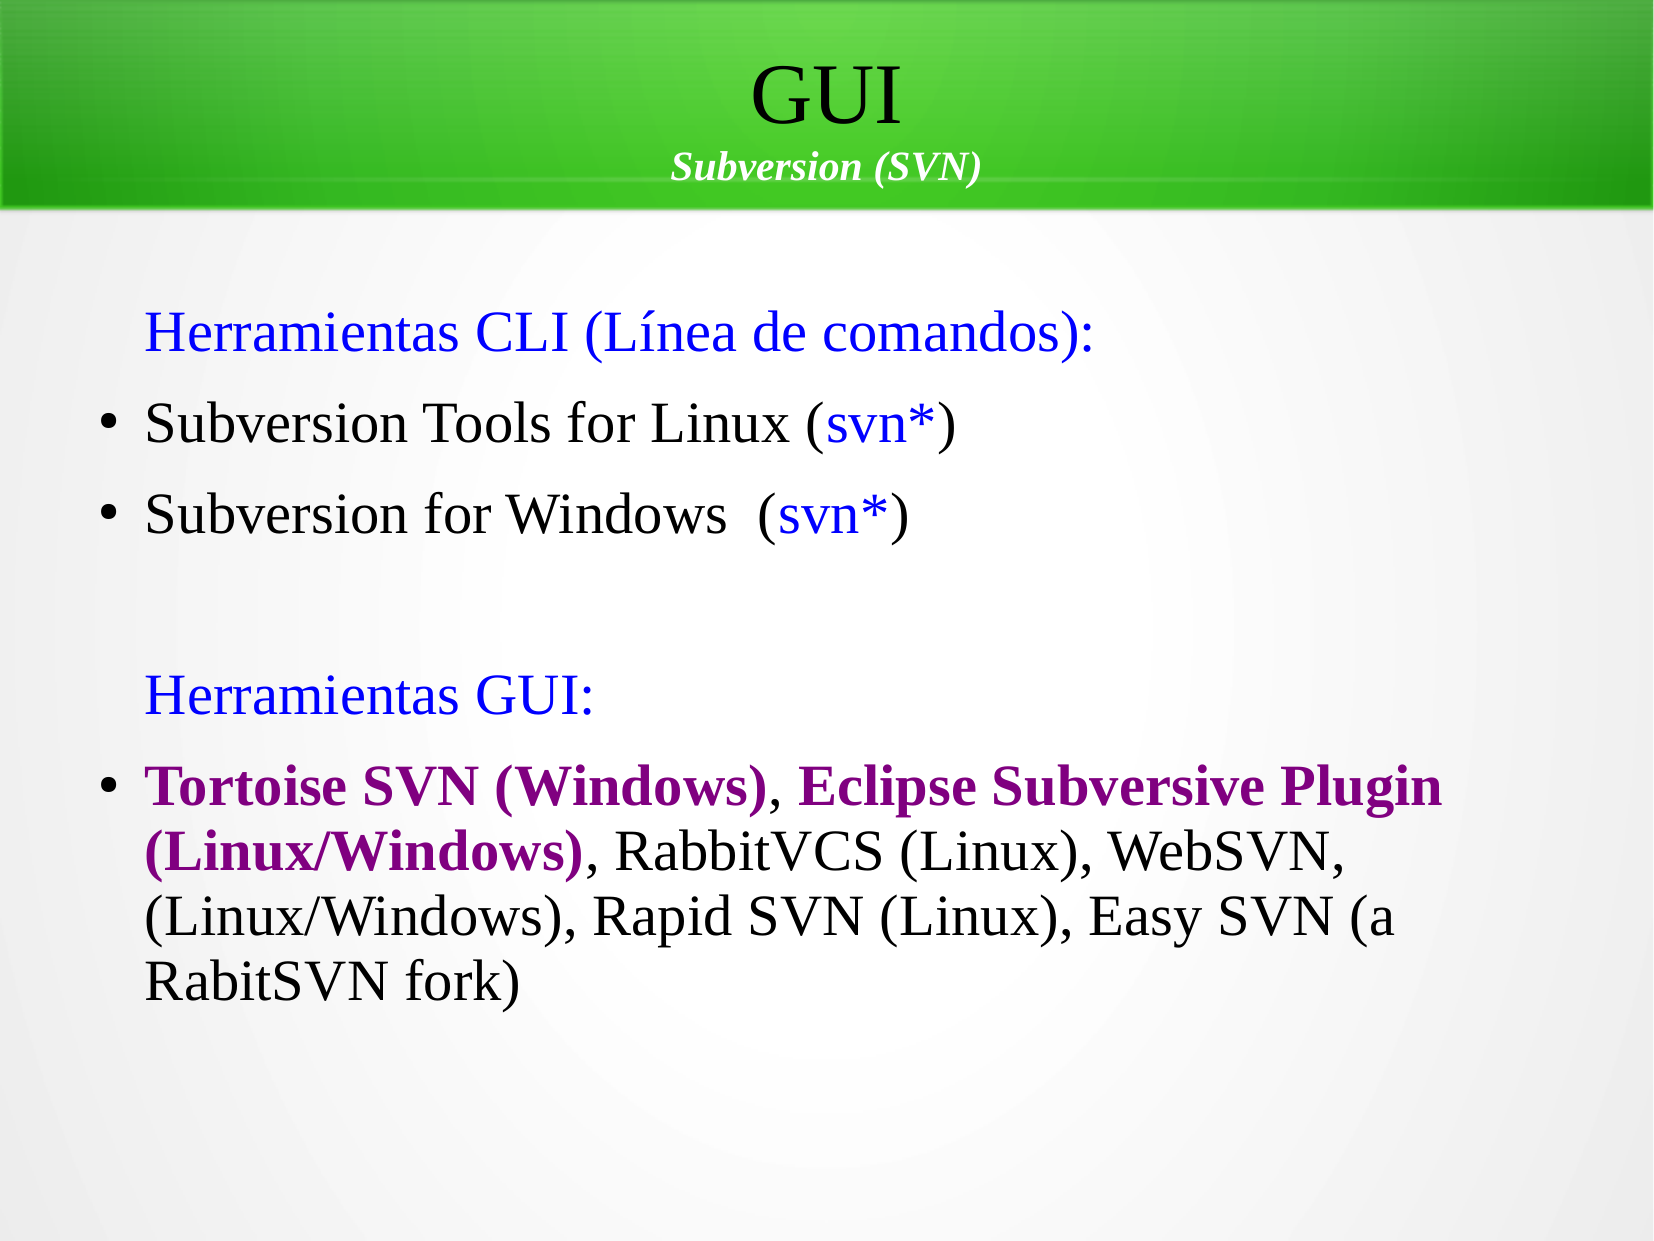

# GUI Subversion (SVN)
Herramientas CLI (Línea de comandos):
Subversion Tools for Linux (svn*)
Subversion for Windows (svn*)
Herramientas GUI:
Tortoise SVN (Windows), Eclipse Subversive Plugin (Linux/Windows), RabbitVCS (Linux), WebSVN, (Linux/Windows), Rapid SVN (Linux), Easy SVN (a RabitSVN fork)